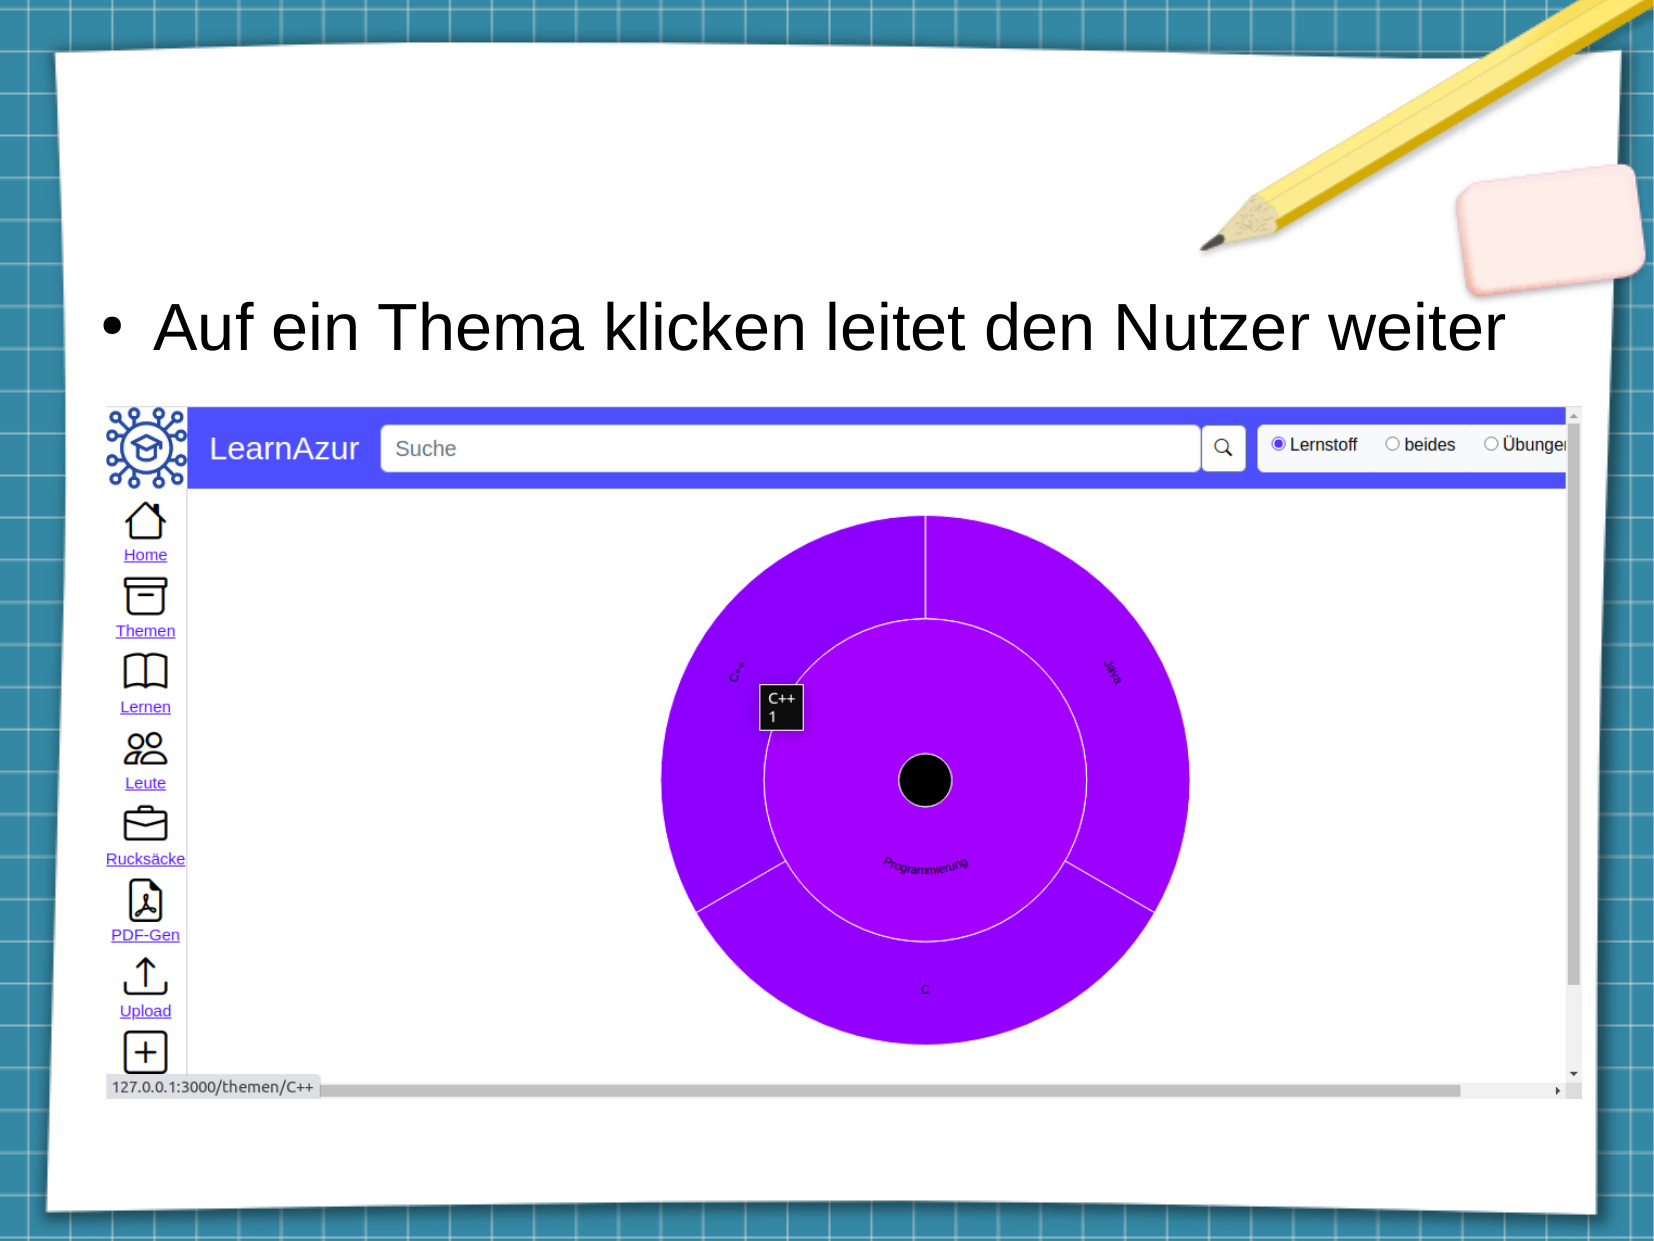

#
Auf ein Thema klicken leitet den Nutzer weiter